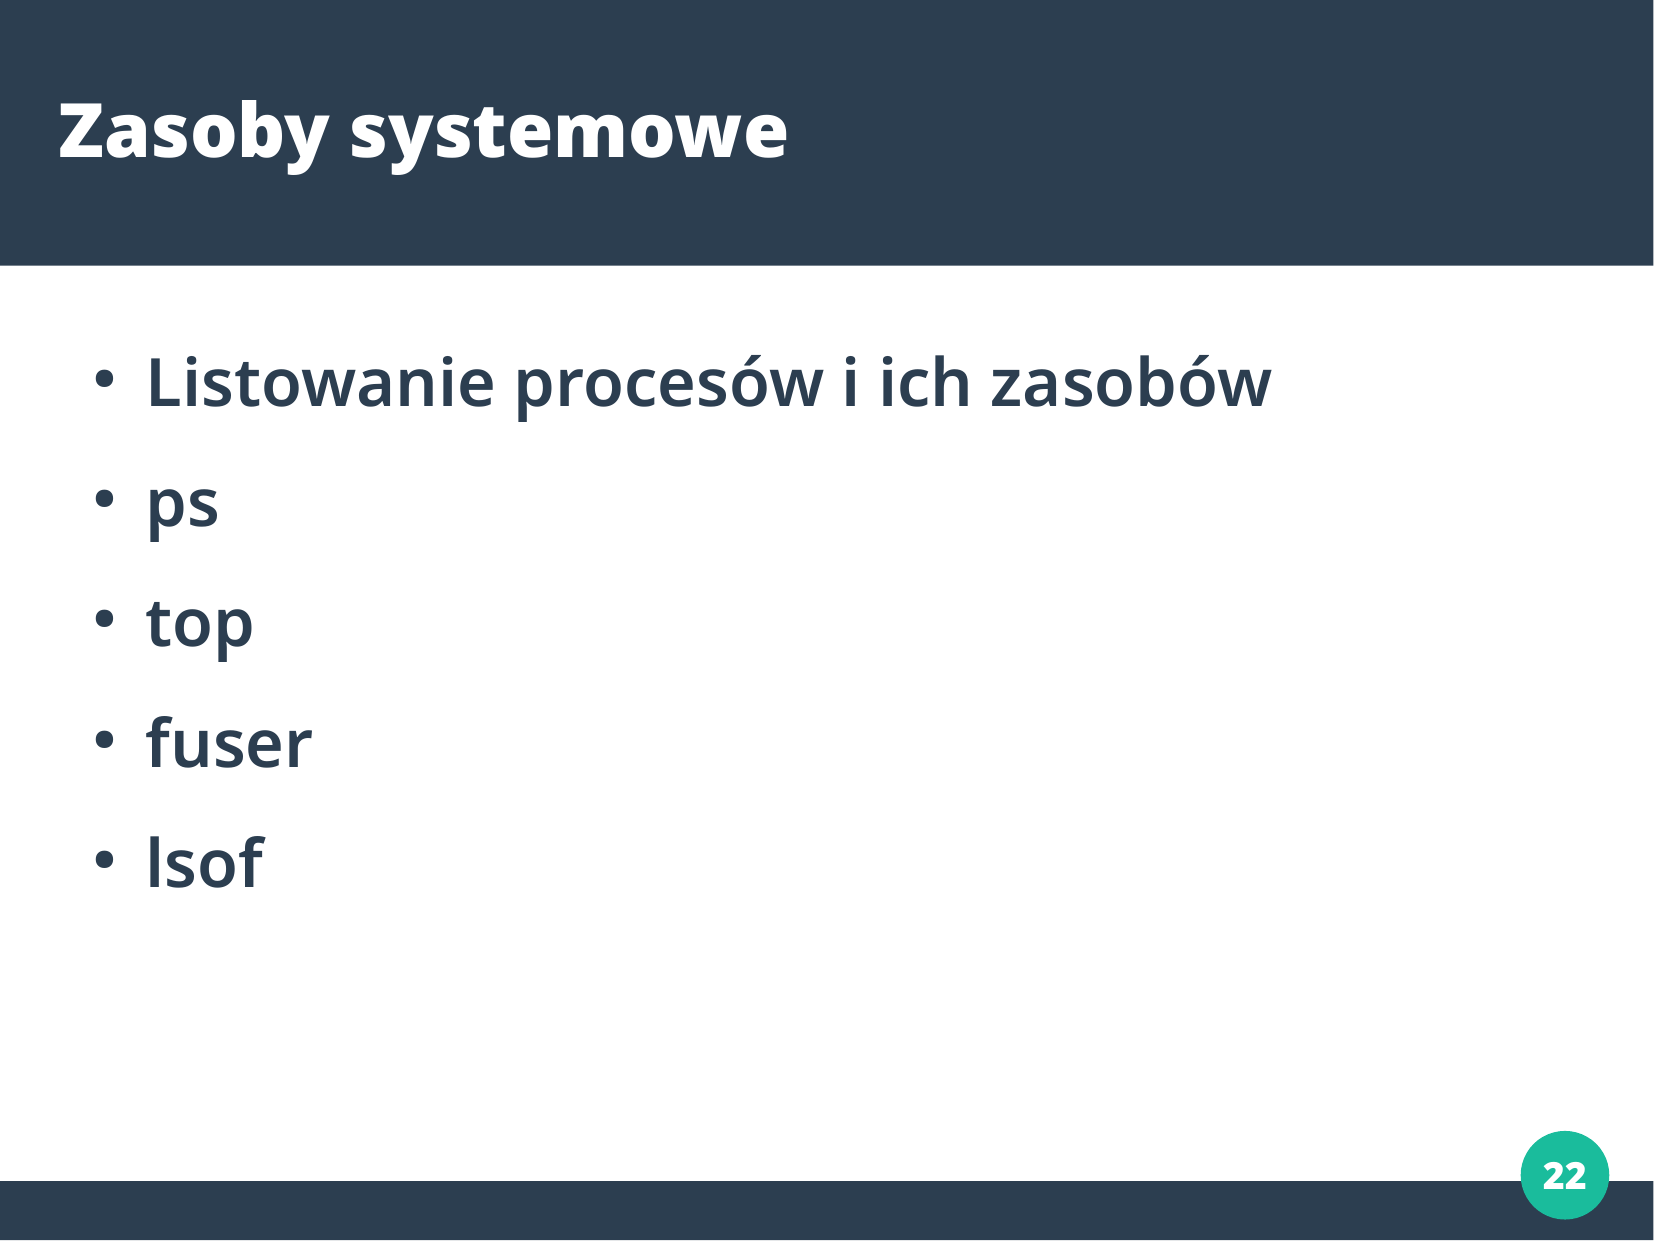

# Zasoby systemowe
Listowanie procesów i ich zasobów
ps
top
fuser
lsof
22